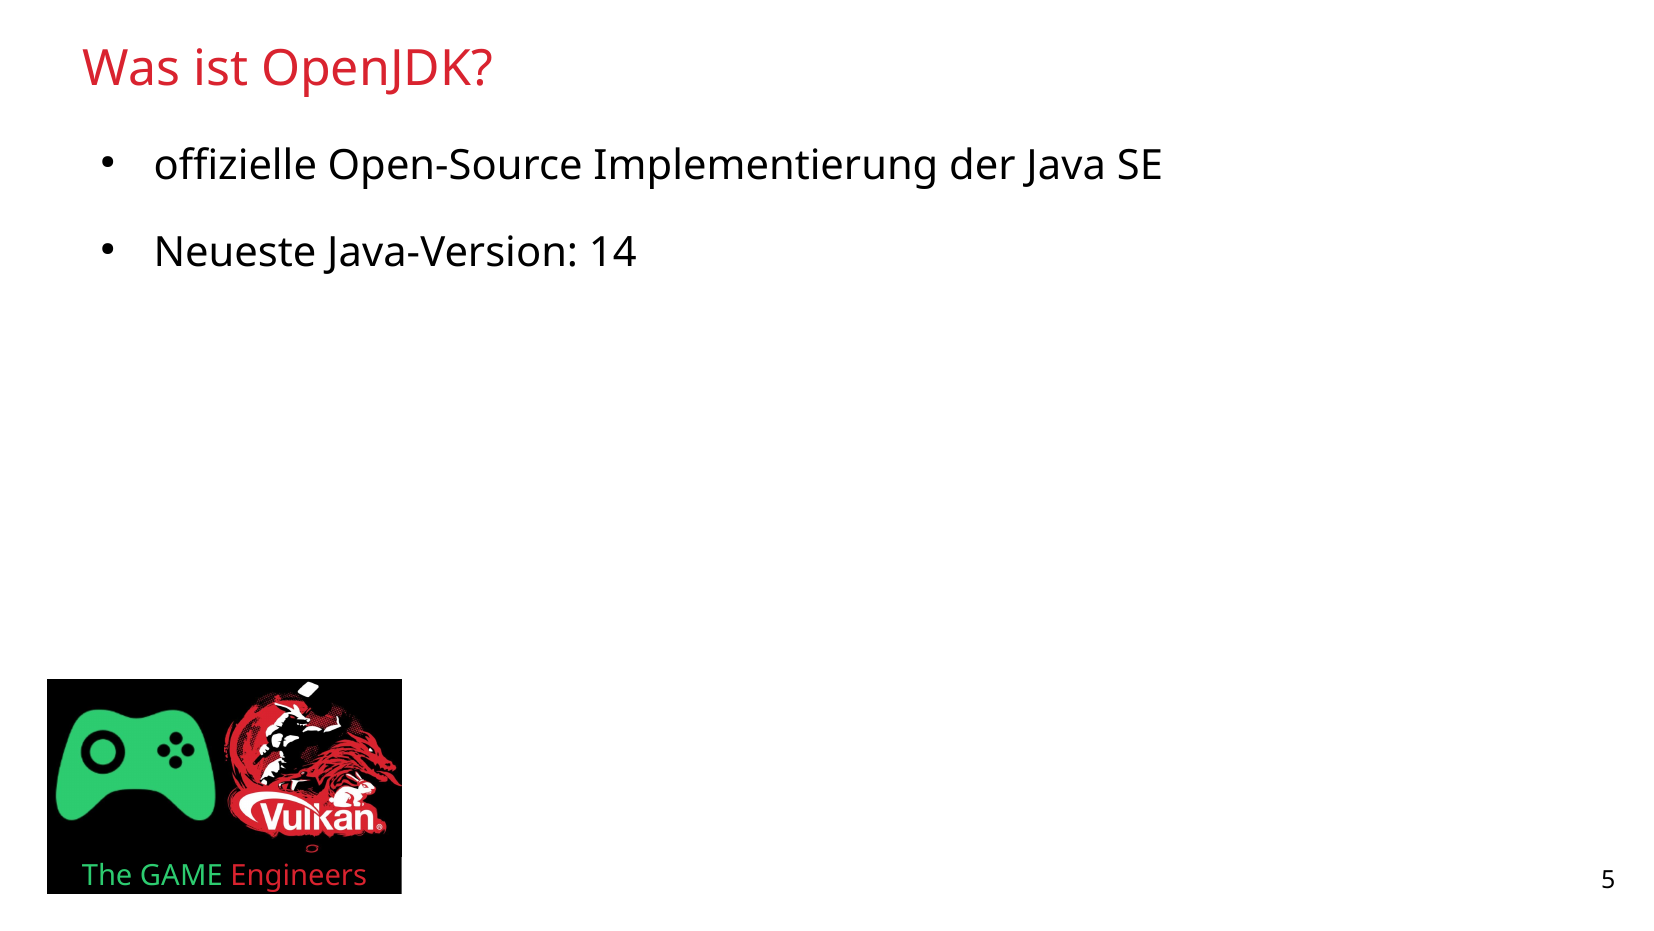

# Was ist OpenJDK?
offizielle Open-Source Implementierung der Java SE
Neueste Java-Version: 14